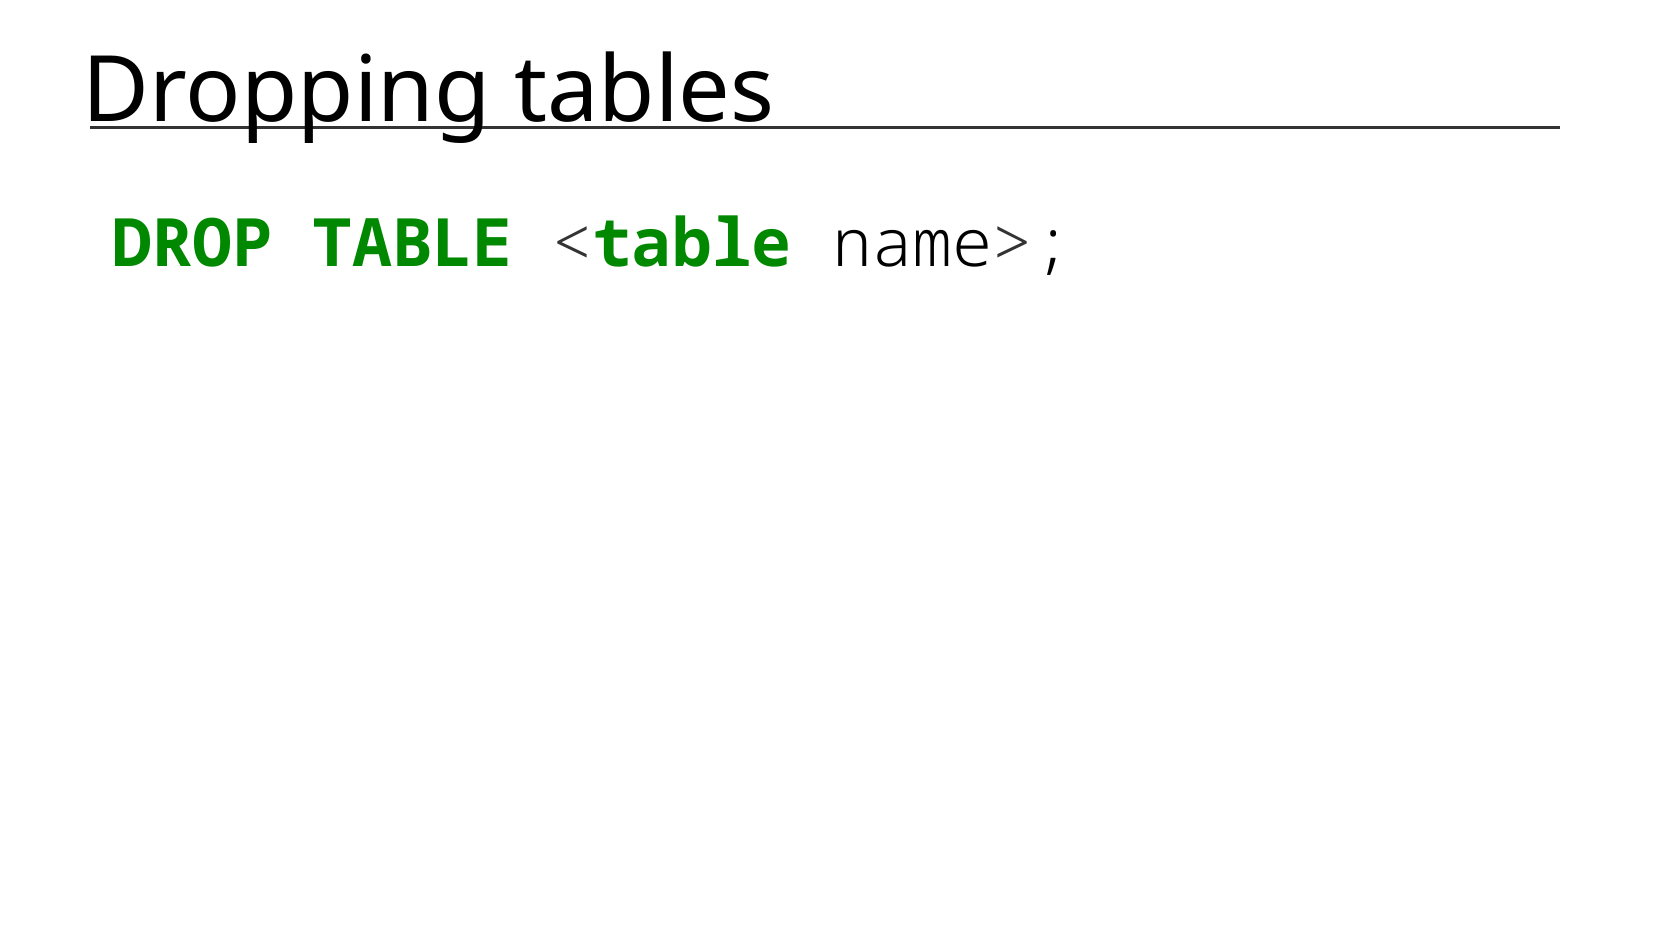

# Dropping tables
DROP TABLE <table name>;